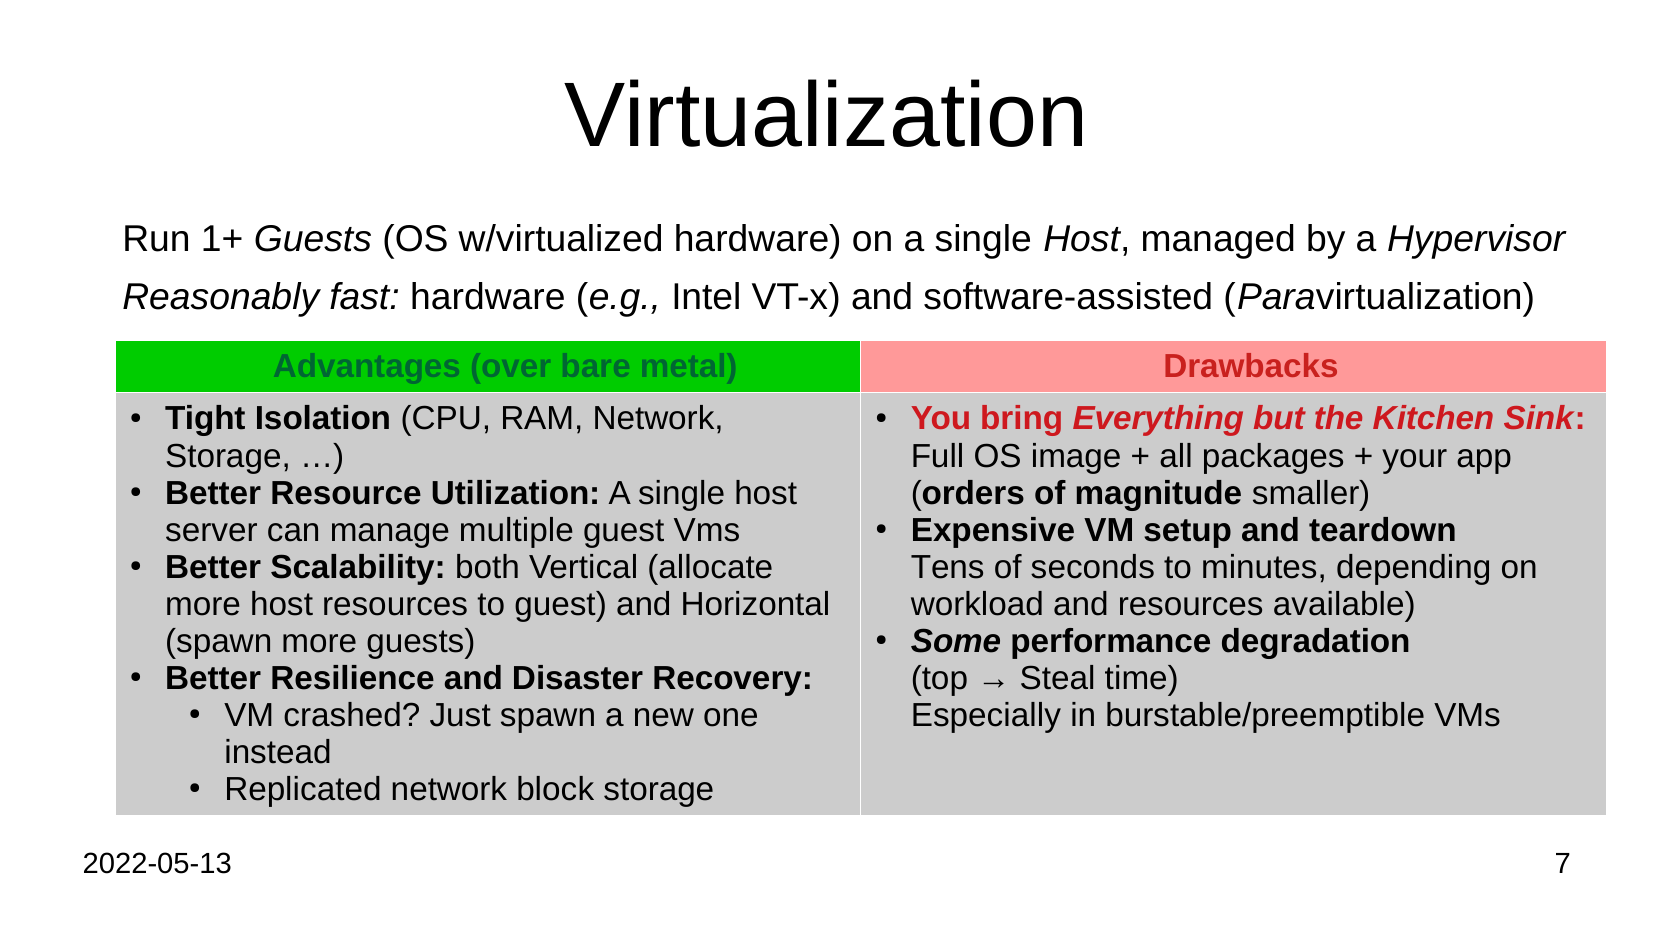

# Virtualization
Run 1+ Guests (OS w/virtualized hardware) on a single Host, managed by a Hypervisor
Reasonably fast: hardware (e.g., Intel VT-x) and software-assisted (Paravirtualization)
| Advantages (over bare metal) | Drawbacks |
| --- | --- |
| Tight Isolation (CPU, RAM, Network, Storage, …) Better Resource Utilization: A single host server can manage multiple guest Vms Better Scalability: both Vertical (allocate more host resources to guest) and Horizontal (spawn more guests) Better Resilience and Disaster Recovery: VM crashed? Just spawn a new one instead Replicated network block storage | You bring Everything but the Kitchen Sink: Full OS image + all packages + your app (orders of magnitude smaller) Expensive VM setup and teardown Tens of seconds to minutes, depending on workload and resources available) Some performance degradation (top → Steal time) Especially in burstable/preemptible VMs |
2022-05-13
7